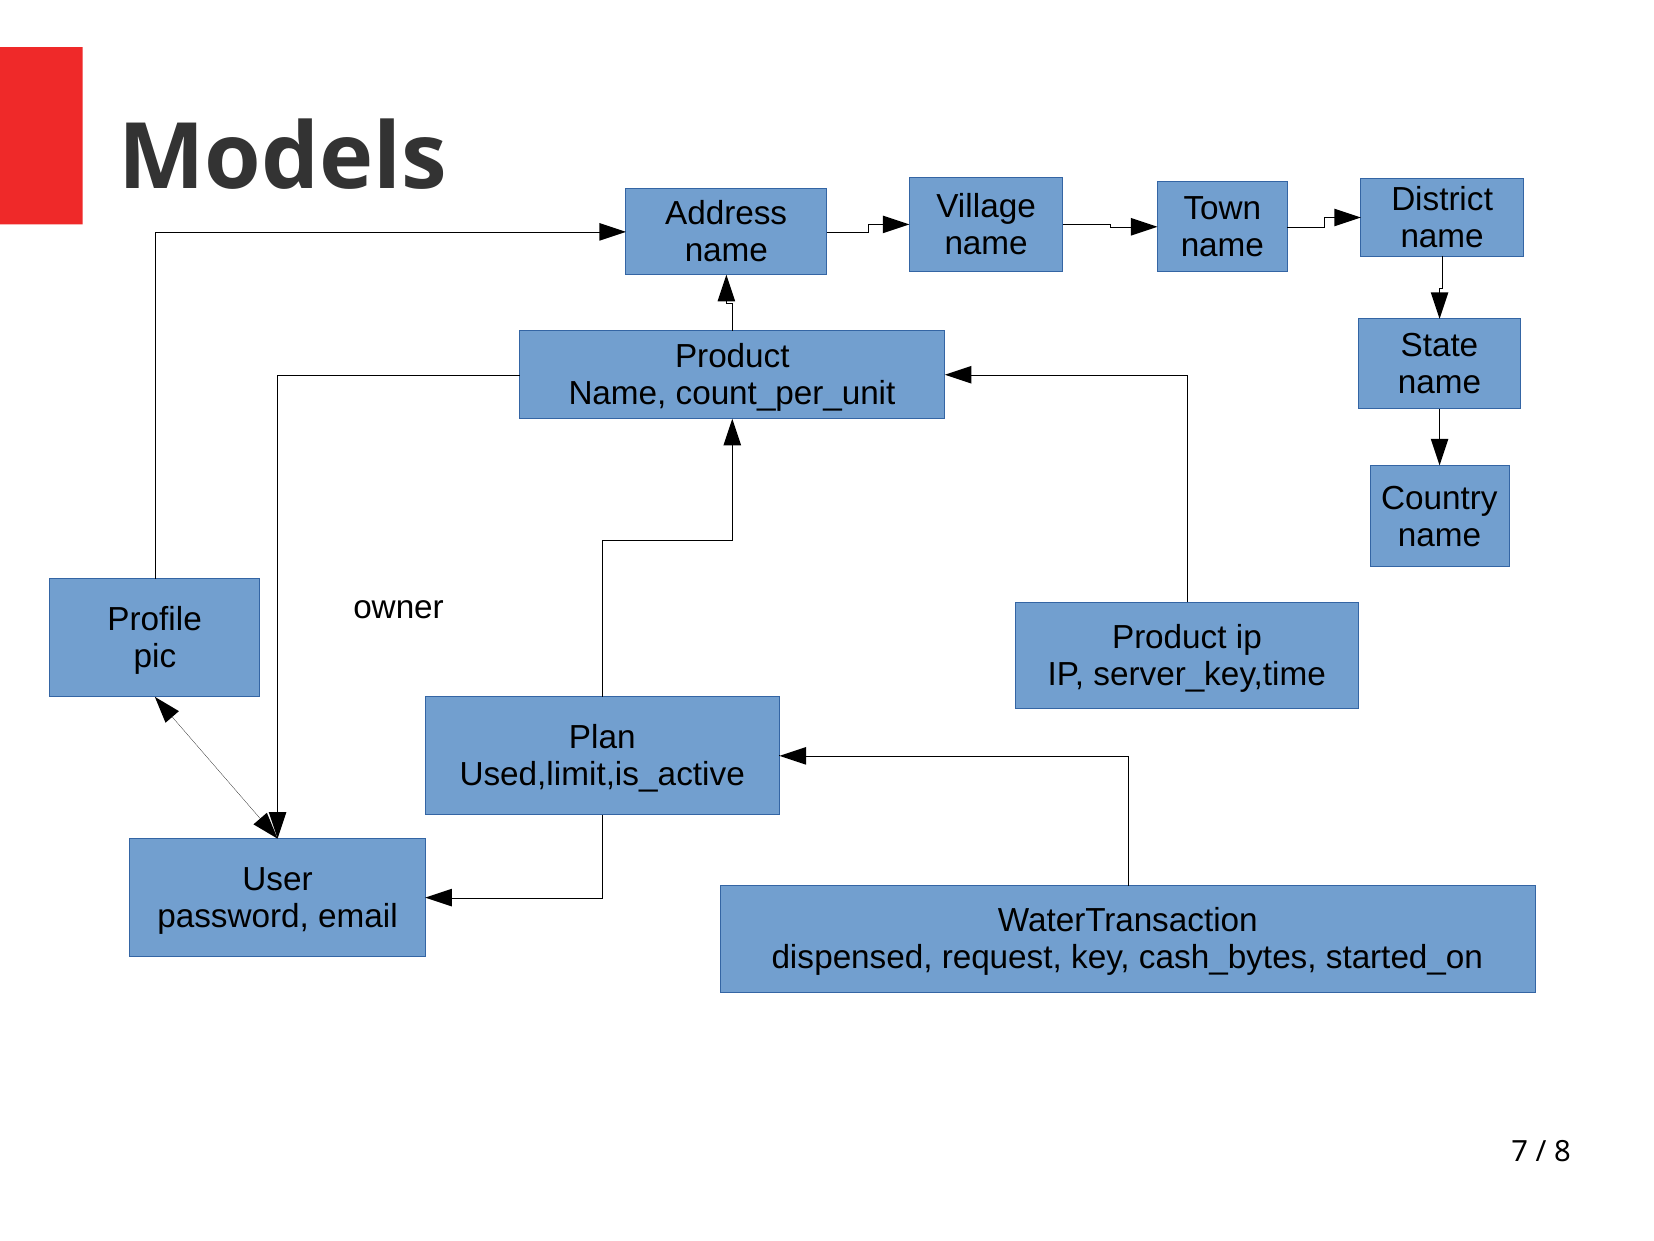

# Models
Village
name
District
name
Town
name
Address
name
State
name
Product
Name, count_per_unit
Country
name
Profile
pic
Product ip
IP, server_key,time
Plan
Used,limit,is_active
User
password, email
WaterTransaction
dispensed, request, key, cash_bytes, started_on
7